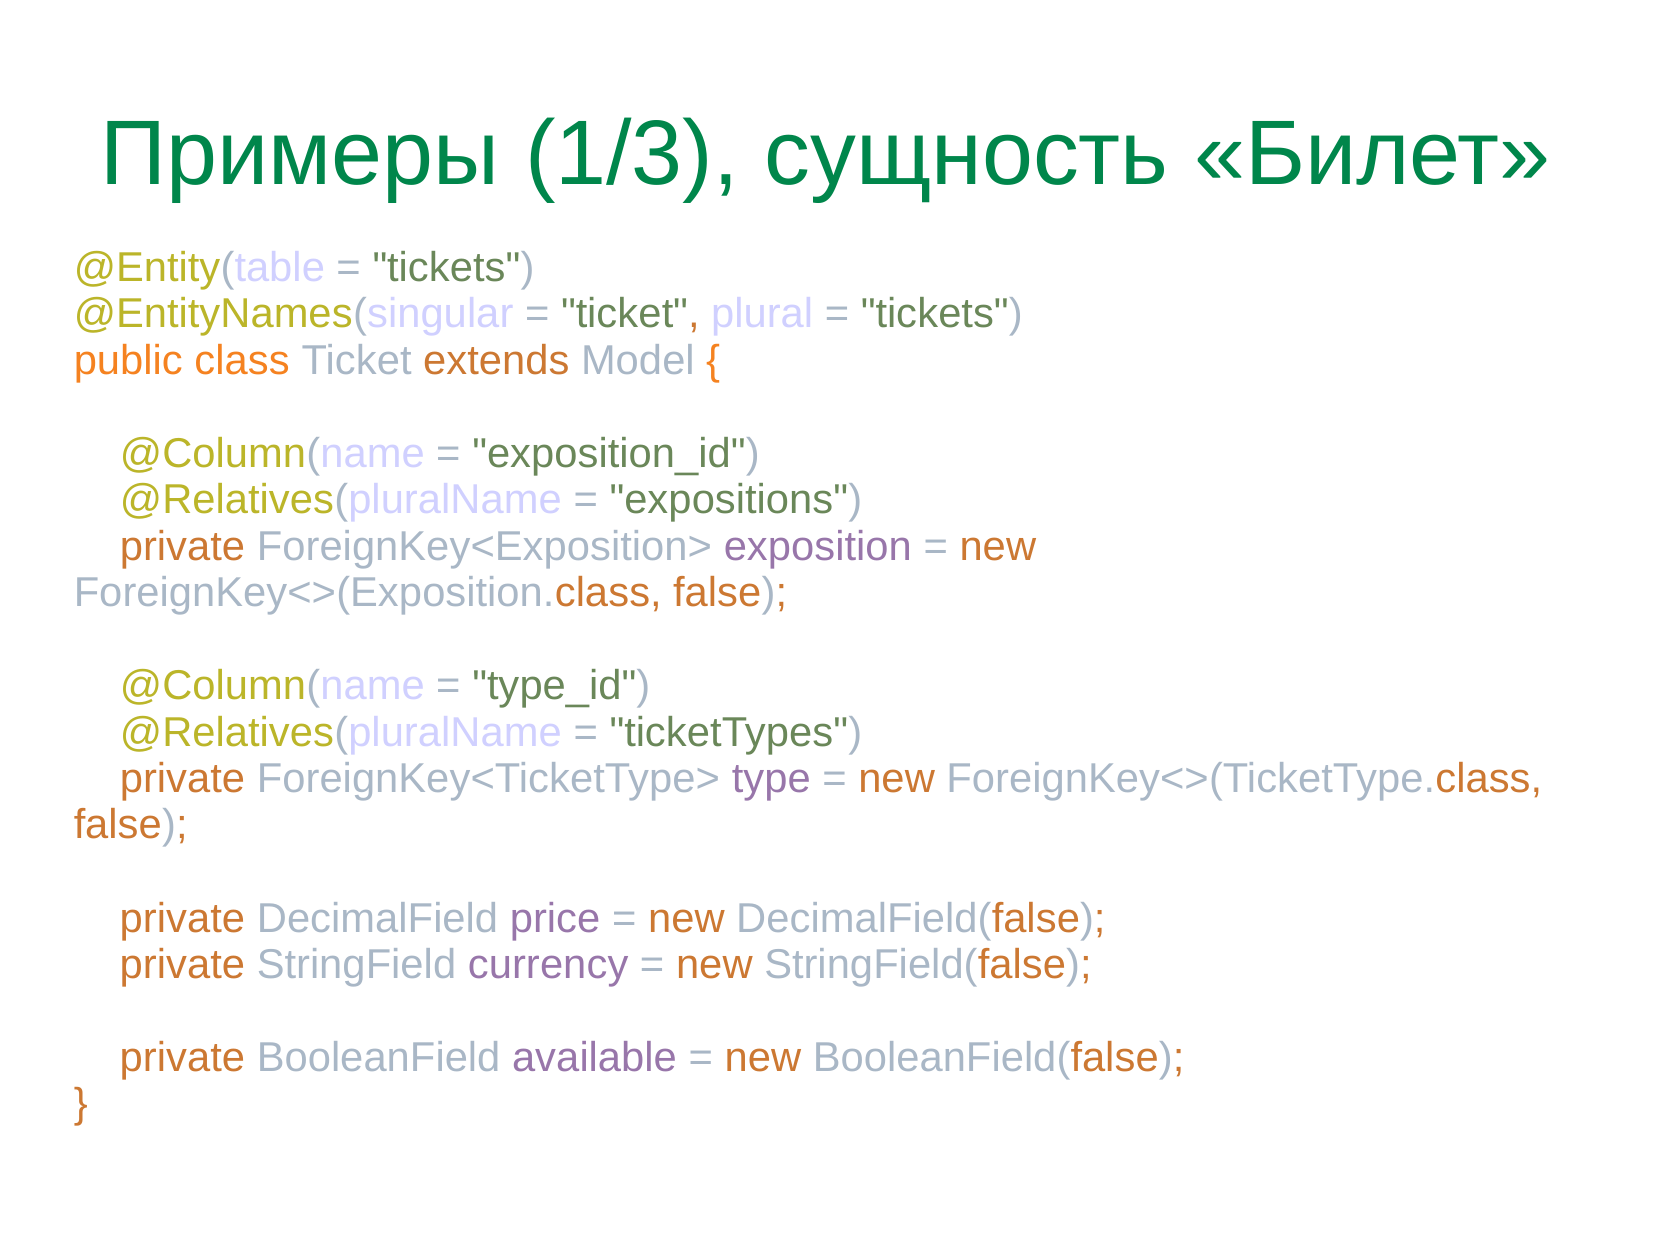

# Примеры (1/3), сущность «Билет»
@Entity(table = "tickets")
@EntityNames(singular = "ticket", plural = "tickets")
public class Ticket extends Model {
 @Column(name = "exposition_id")
 @Relatives(pluralName = "expositions")
 private ForeignKey<Exposition> exposition = new ForeignKey<>(Exposition.class, false);
 @Column(name = "type_id")
 @Relatives(pluralName = "ticketTypes")
 private ForeignKey<TicketType> type = new ForeignKey<>(TicketType.class, false);
 private DecimalField price = new DecimalField(false);
 private StringField currency = new StringField(false);
 private BooleanField available = new BooleanField(false);
}